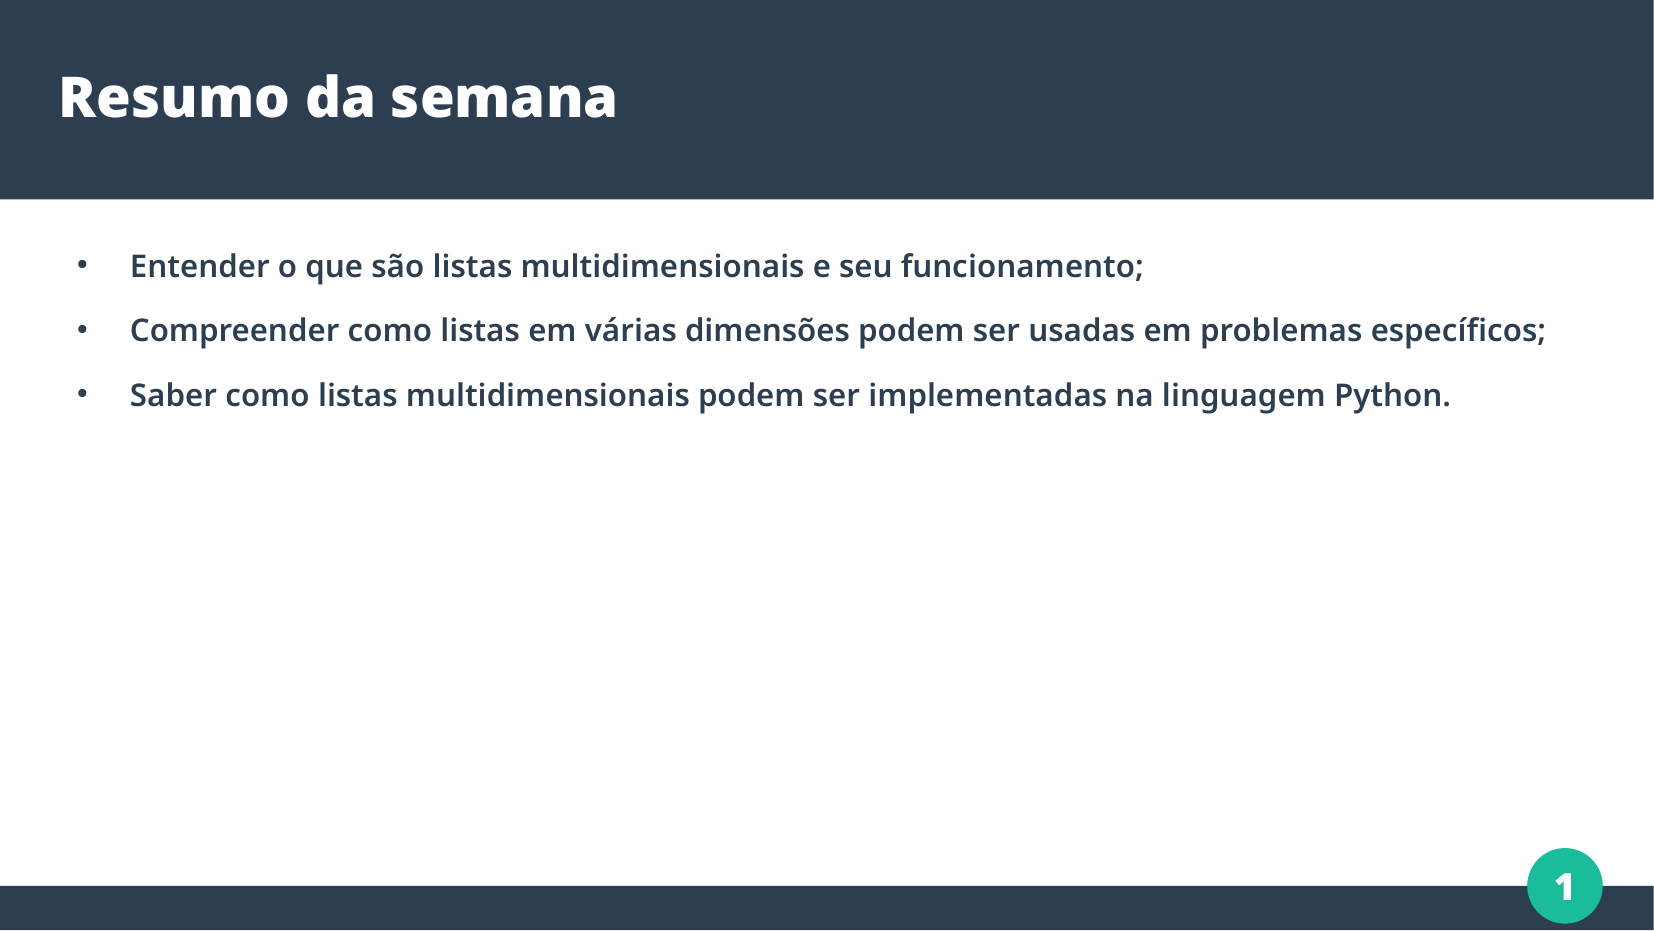

# Resumo da semana
Entender o que são listas multidimensionais e seu funcionamento;
Compreender como listas em várias dimensões podem ser usadas em problemas específicos;
Saber como listas multidimensionais podem ser implementadas na linguagem Python.